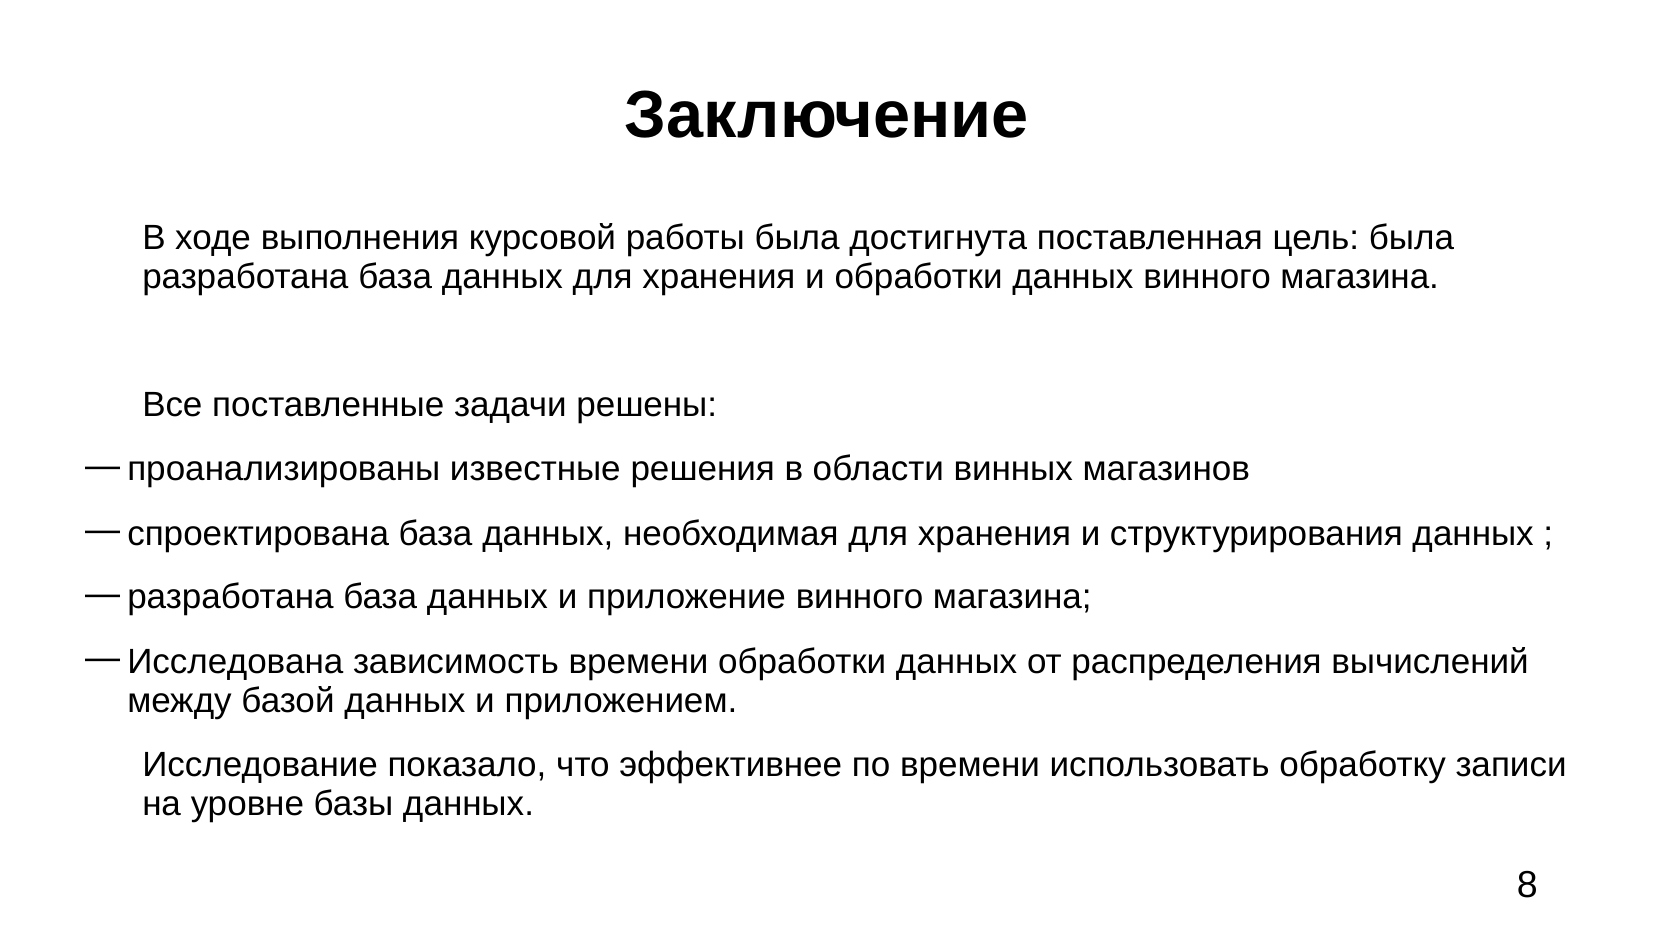

# Заключение
В ходе выполнения курсовой работы была достигнута поставленная цель: была разработана база данных для хранения и обработки данных винного магазина.
Все поставленные задачи решены:
проанализированы известные решения в области винных магазинов
спроектирована база данных, необходимая для хранения и структурирования данных ;
разработана база данных и приложение винного магазина;
Исследована зависимость времени обработки данных от распределения вычислений между базой данных и приложением.
Исследование показало, что эффективнее по времени использовать обработку записи на уровне базы данных.